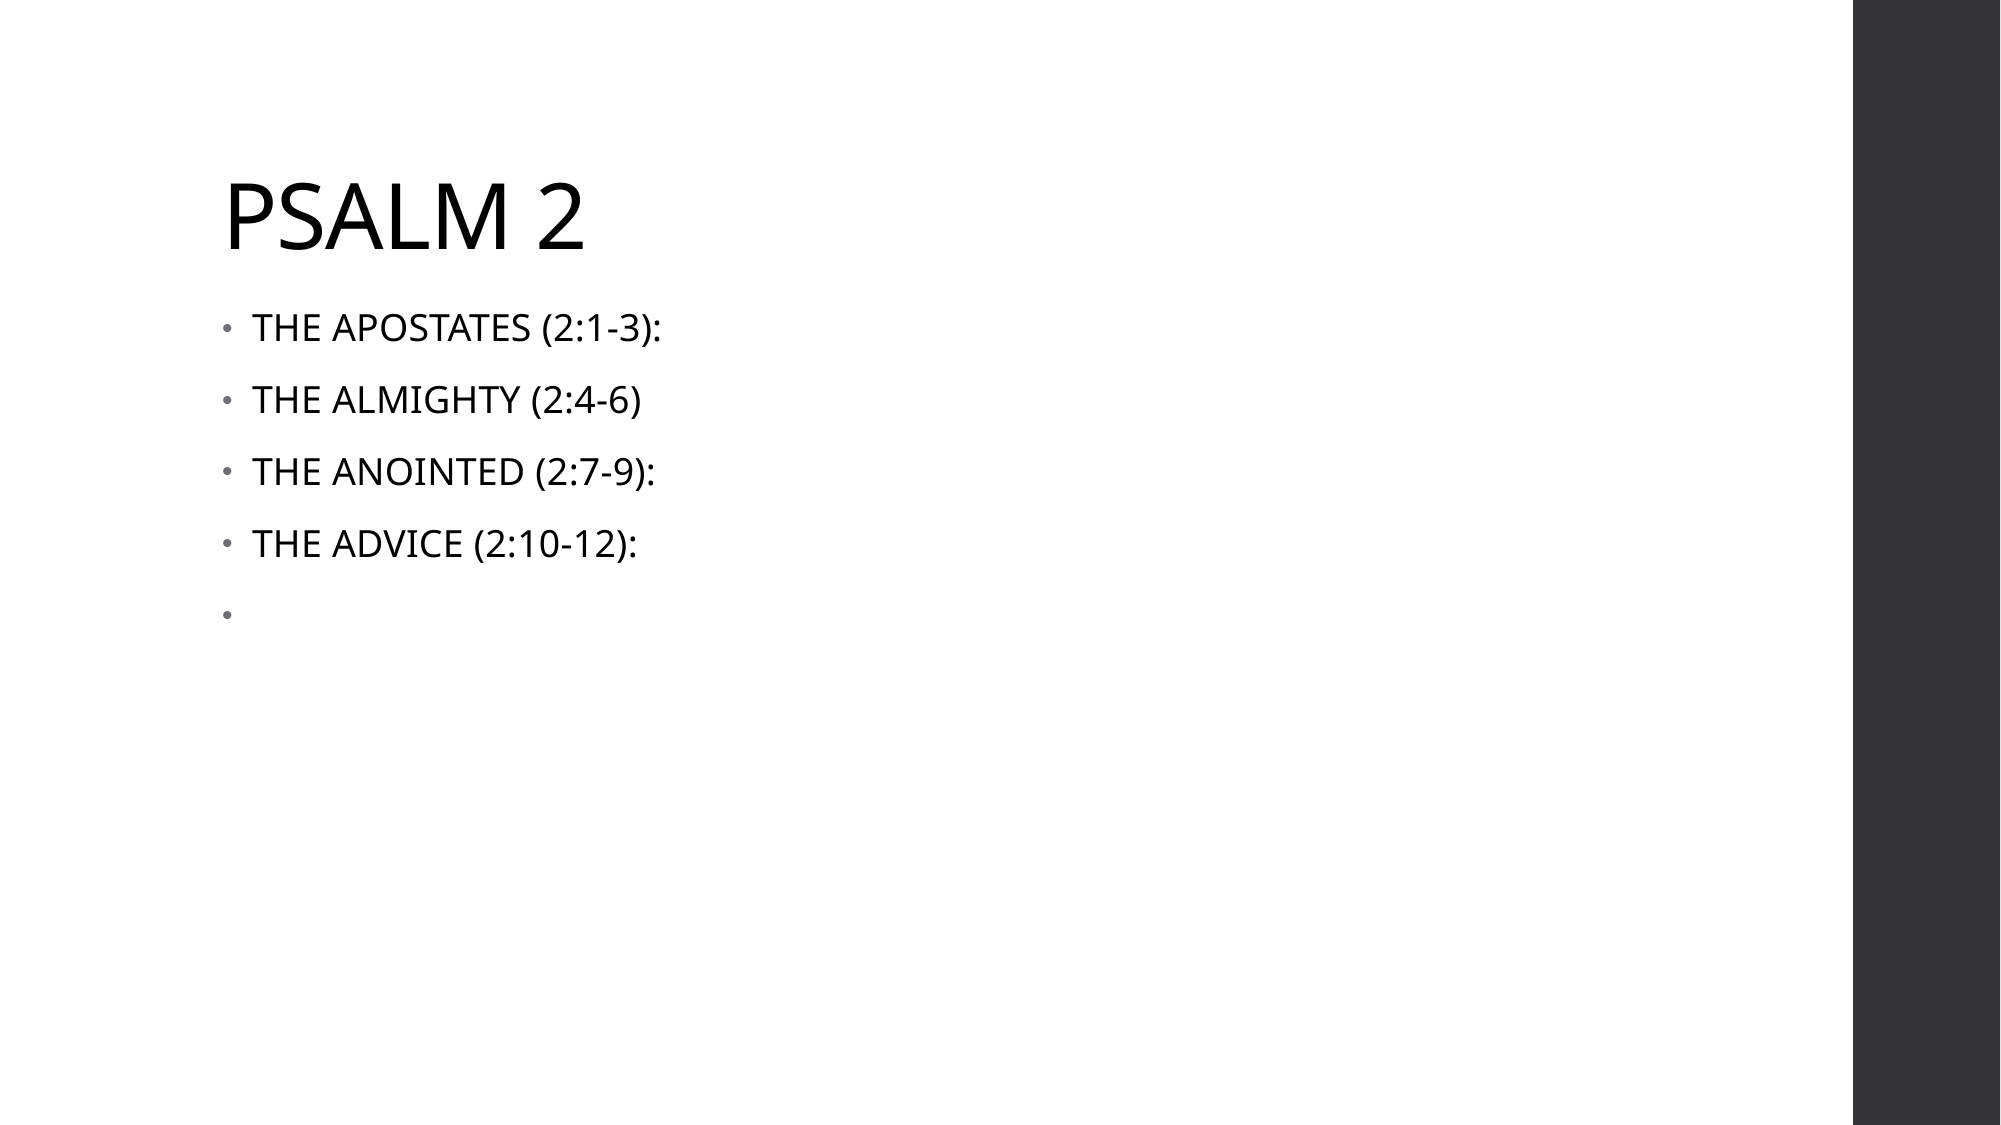

# PSALM 2
THE APOSTATES (2:1-3):
THE ALMIGHTY (2:4-6)
THE ANOINTED (2:7-9):
THE ADVICE (2:10-12):